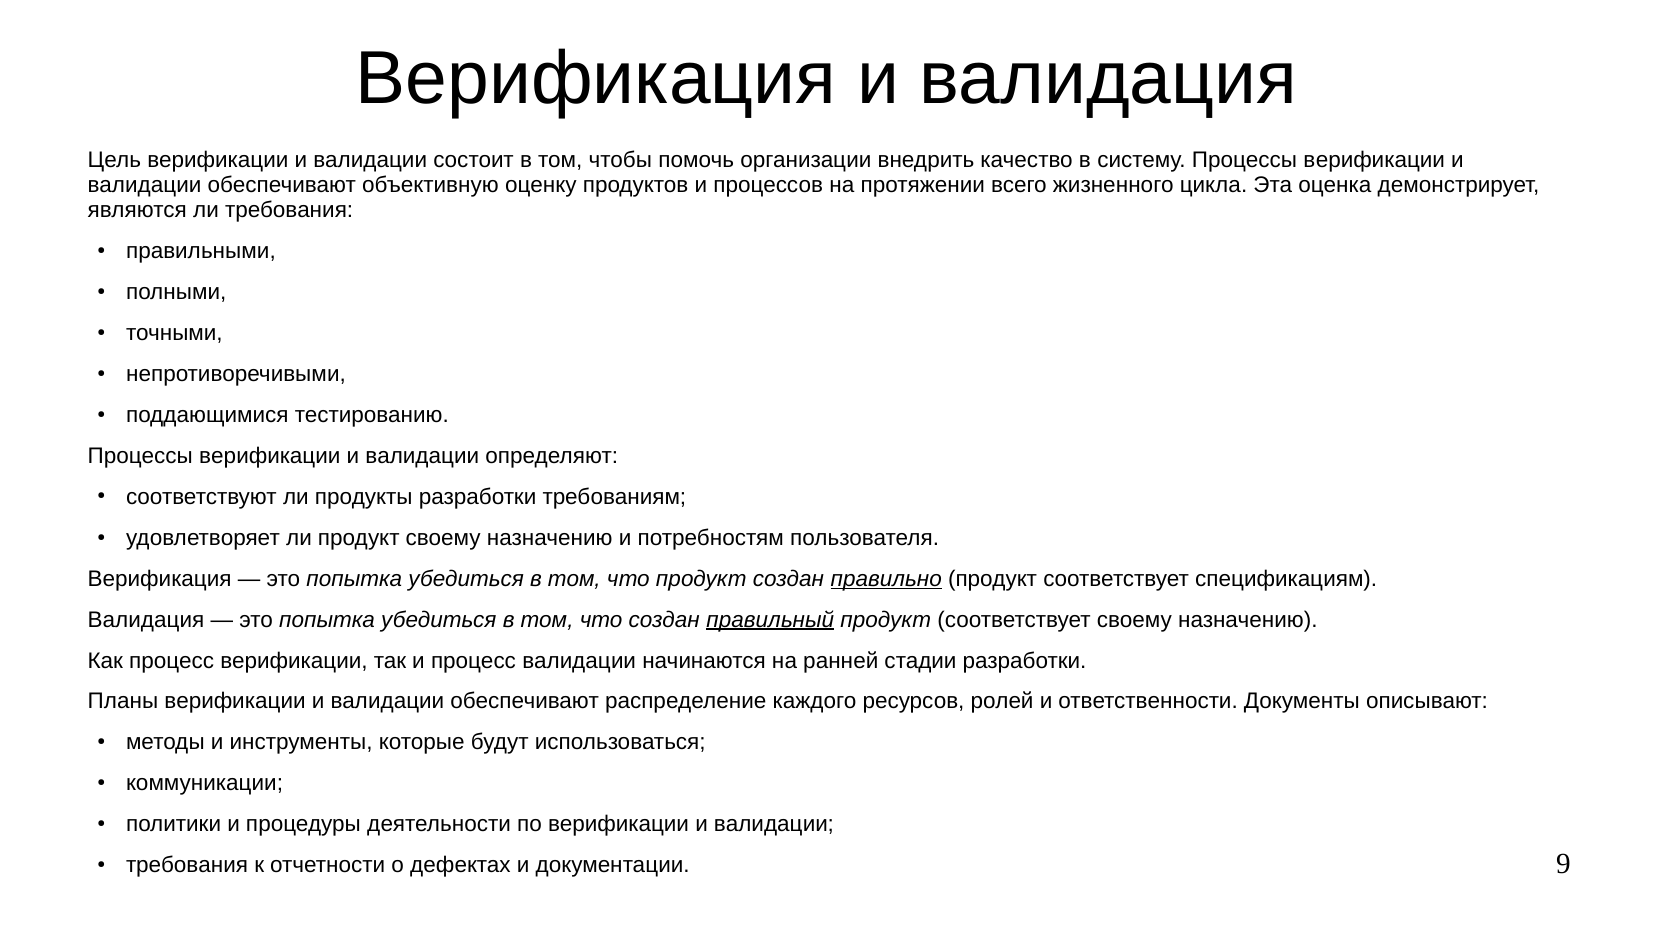

# Верификация и валидация
Цель верификации и валидации состоит в том, чтобы помочь организации внедрить качество в систему. Процессы верификации и валидации обеспечивают объективную оценку продуктов и процессов на протяжении всего жизненного цикла. Эта оценка демонстрирует, являются ли требования:
правильными,
полными,
точными,
непротиворечивыми,
поддающимися тестированию.
Процессы верификации и валидации определяют:
соответствуют ли продукты разработки требованиям;
удовлетворяет ли продукт своему назначению и потребностям пользователя.
Верификация — это попытка убедиться в том, что продукт создан правильно (продукт соответствует спецификациям).
Валидация — это попытка убедиться в том, что создан правильный продукт (соответствует своему назначению).
Как процесс верификации, так и процесс валидации начинаются на ранней стадии разработки.
Планы верификации и валидации обеспечивают распределение каждого ресурсов, ролей и ответственности. Документы описывают:
методы и инструменты, которые будут использоваться;
коммуникации;
политики и процедуры деятельности по верификации и валидации;
требования к отчетности о дефектах и документации.
9